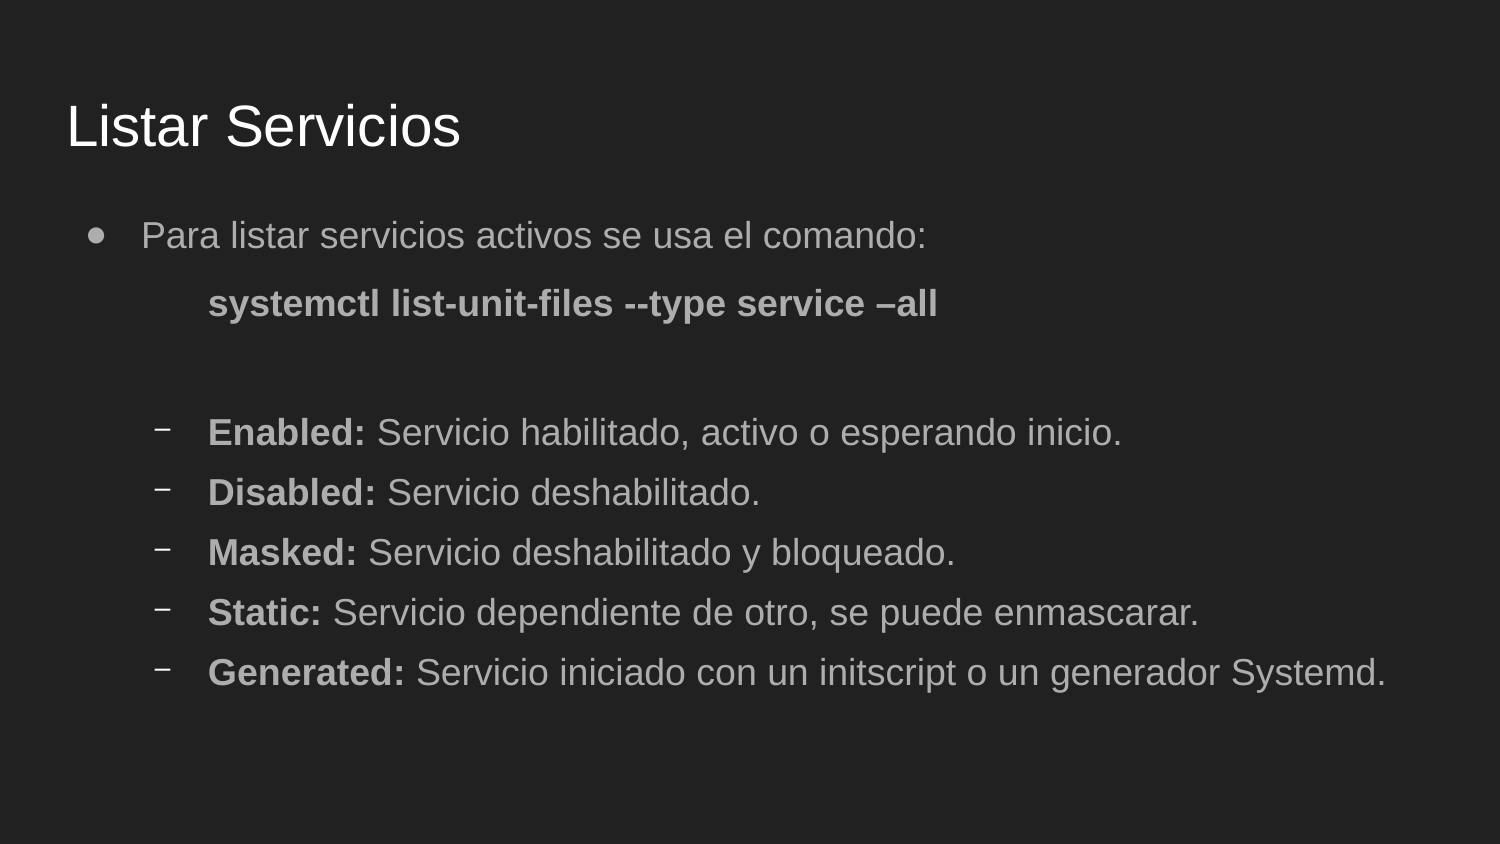

# Listar Servicios
Para listar servicios activos se usa el comando:
systemctl list-unit-files --type service –all
Enabled: Servicio habilitado, activo o esperando inicio.
Disabled: Servicio deshabilitado.
Masked: Servicio deshabilitado y bloqueado.
Static: Servicio dependiente de otro, se puede enmascarar.
Generated: Servicio iniciado con un initscript o un generador Systemd.